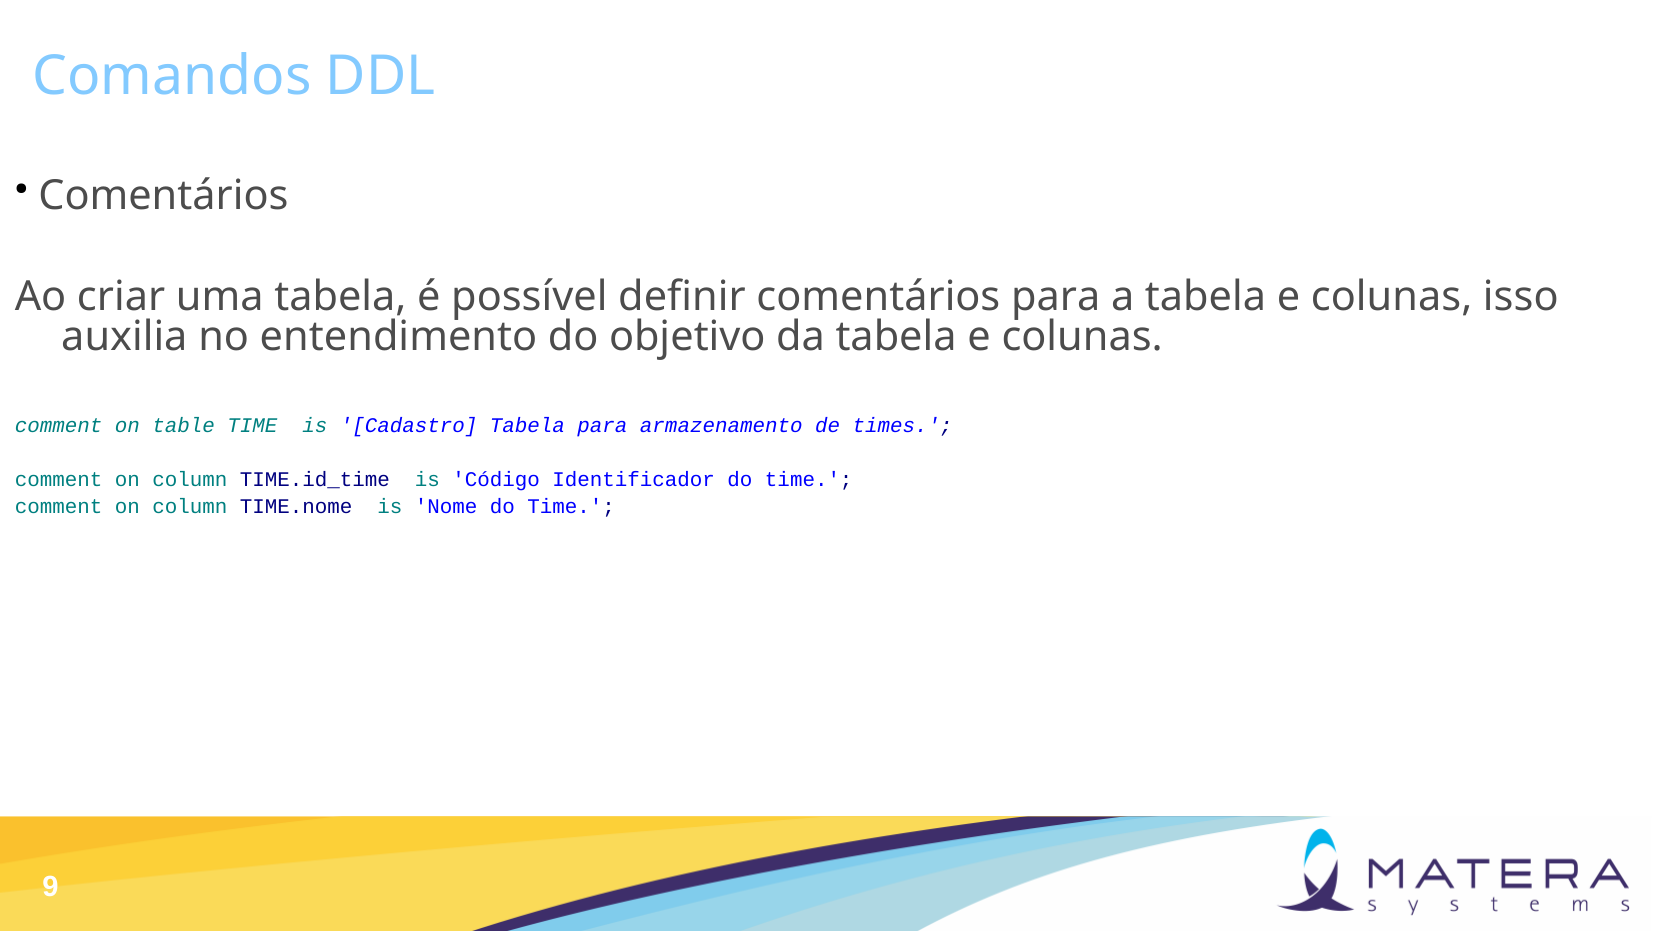

# Comandos DDL
Comentários
Ao criar uma tabela, é possível definir comentários para a tabela e colunas, isso auxilia no entendimento do objetivo da tabela e colunas.
comment on table TIME is '[Cadastro] Tabela para armazenamento de times.';
comment on column TIME.id_time is 'Código Identificador do time.';
comment on column TIME.nome is 'Nome do Time.';